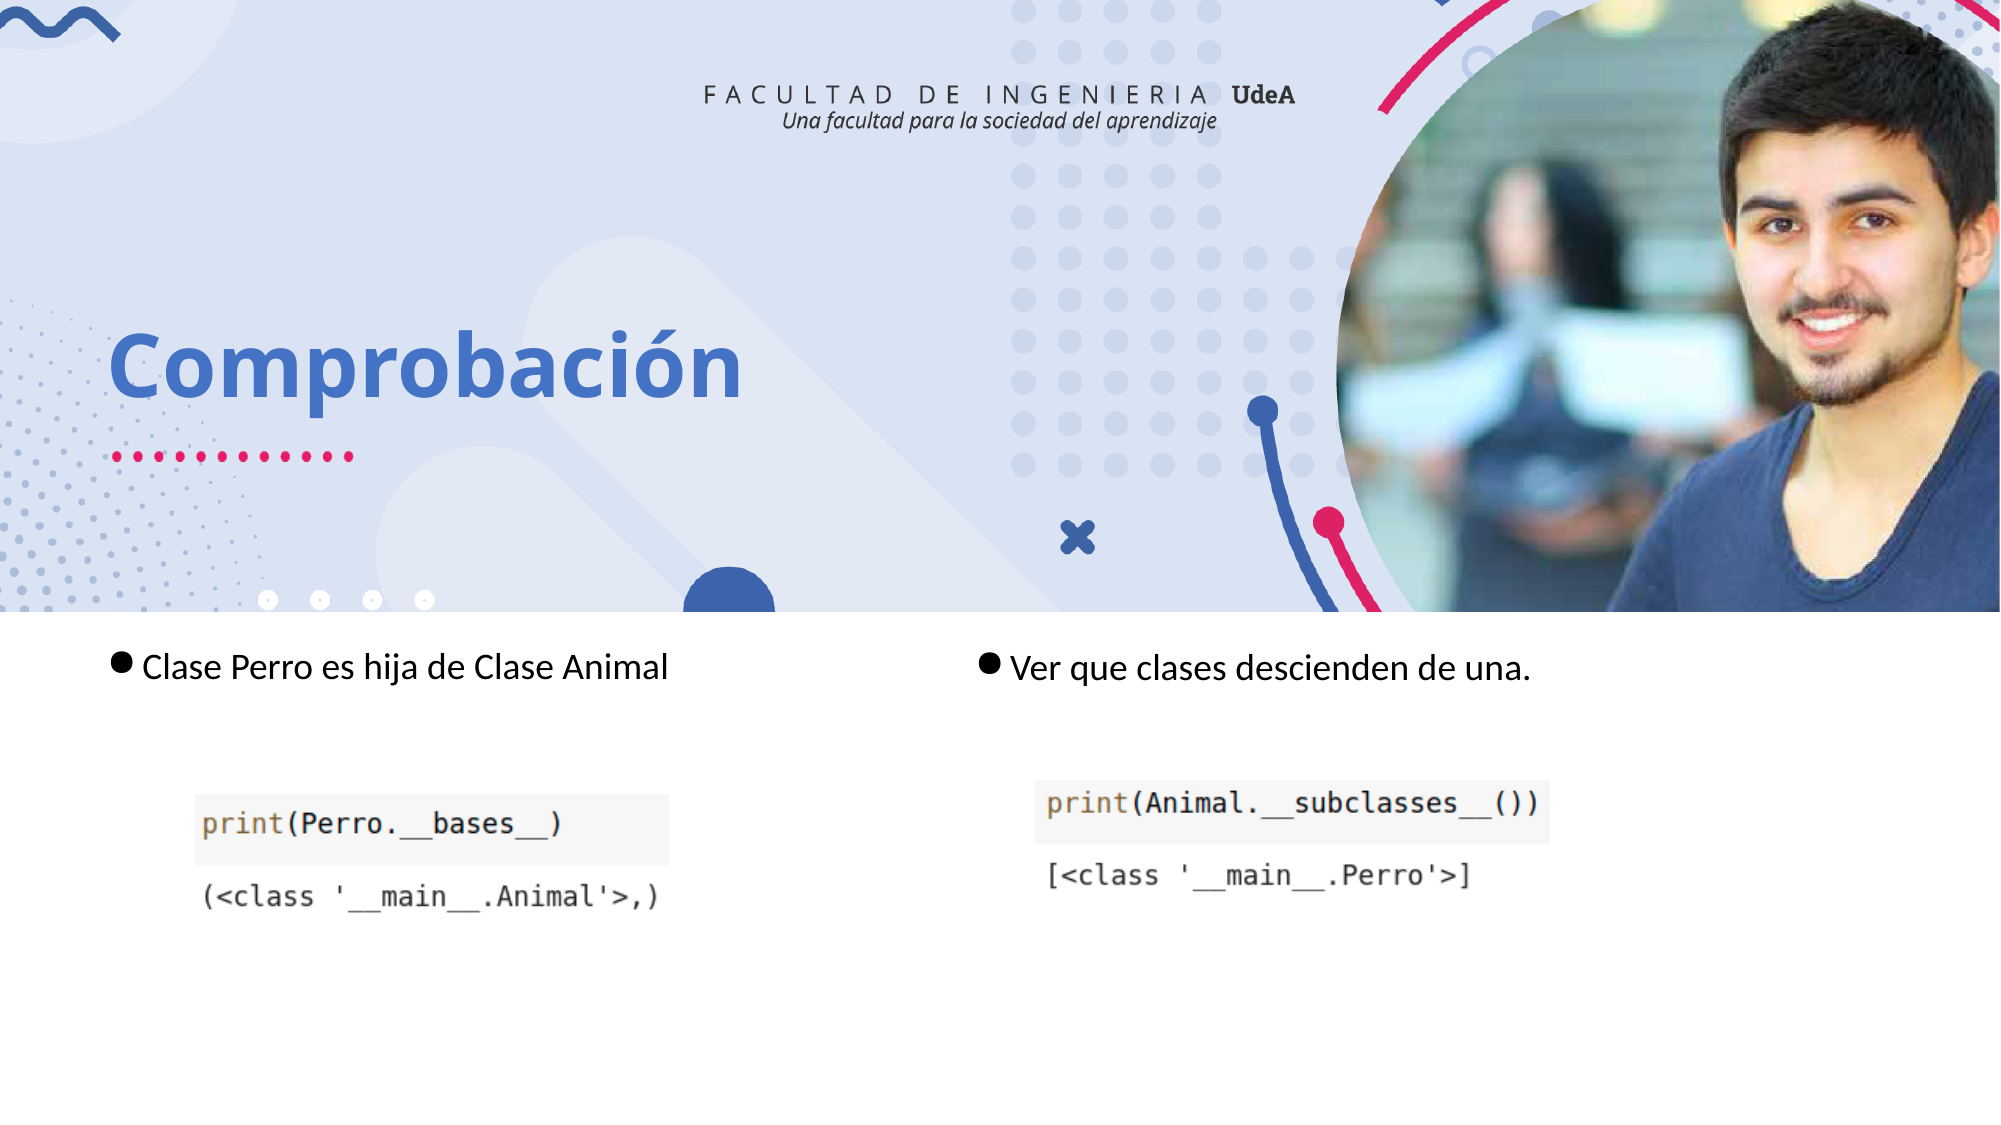

Comprobación
Clase Perro es hija de Clase Animal
Ver que clases descienden de una.